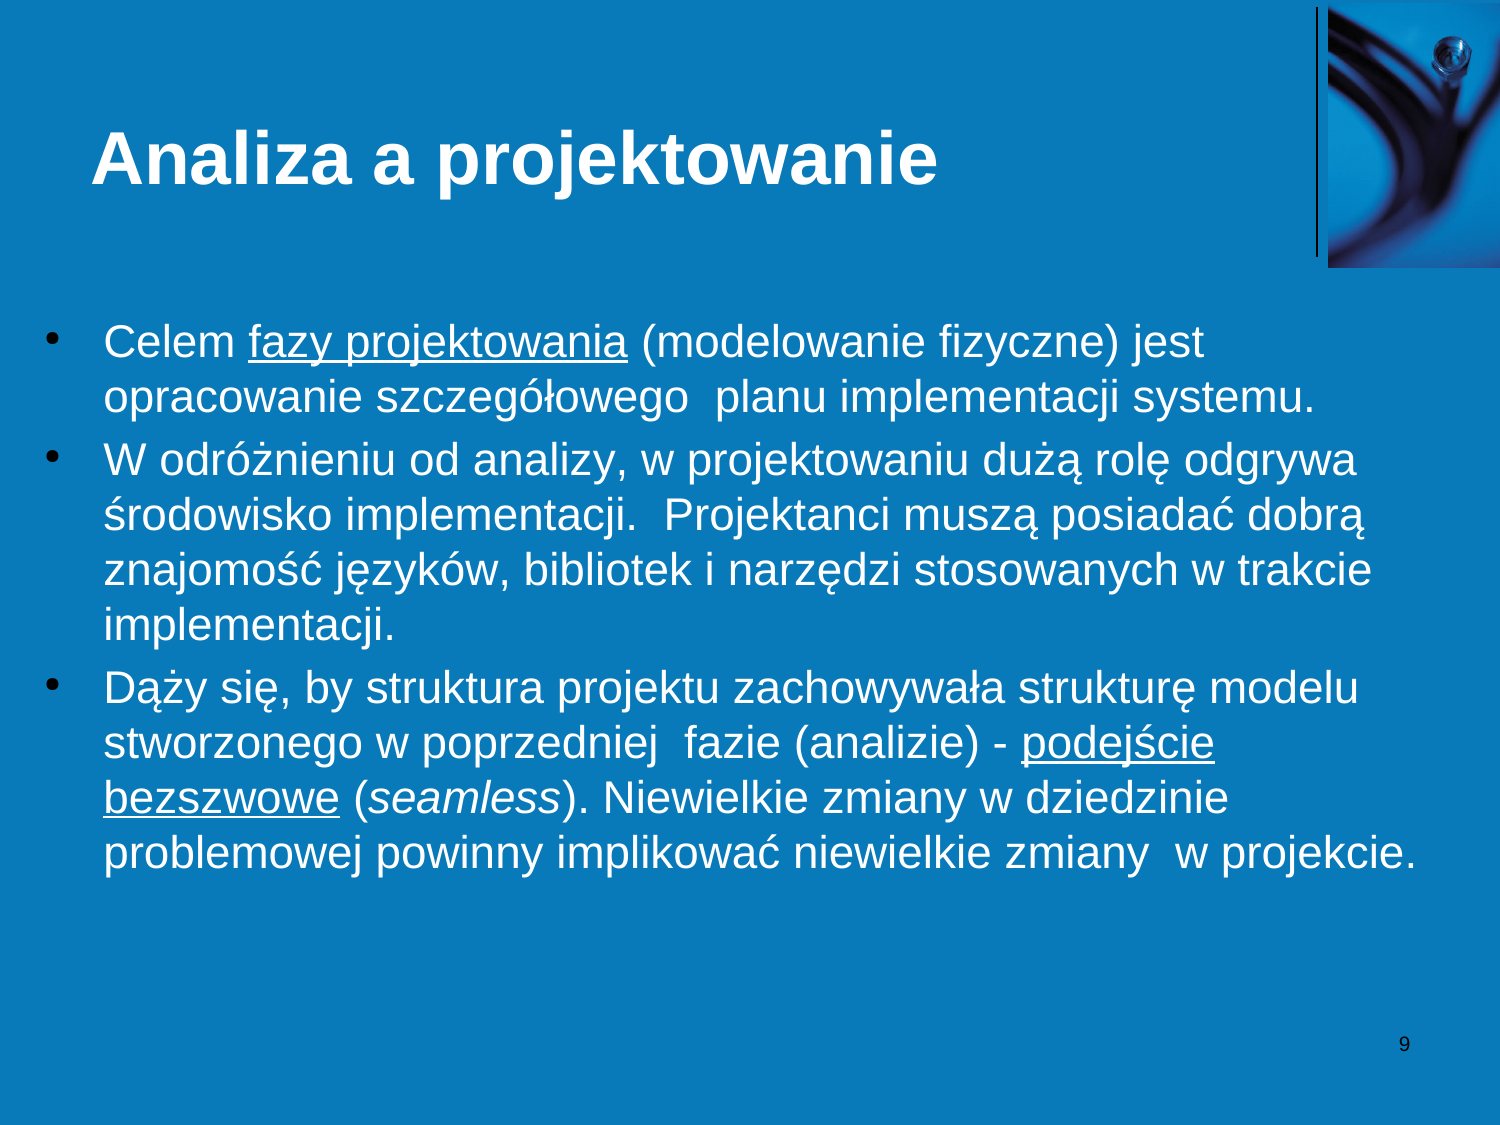

# Analiza a projektowanie
Celem fazy projektowania (modelowanie fizyczne) jest opracowanie szczegółowego planu implementacji systemu.
W odróżnieniu od analizy, w projektowaniu dużą rolę odgrywa środowisko implementacji. Projektanci muszą posiadać dobrą znajomość języków, bibliotek i narzędzi stosowanych w trakcie implementacji.
Dąży się, by struktura projektu zachowywała strukturę modelu stworzonego w poprzedniej fazie (analizie) - podejście bezszwowe (seamless). Niewielkie zmiany w dziedzinie problemowej powinny implikować niewielkie zmiany w projekcie.
9